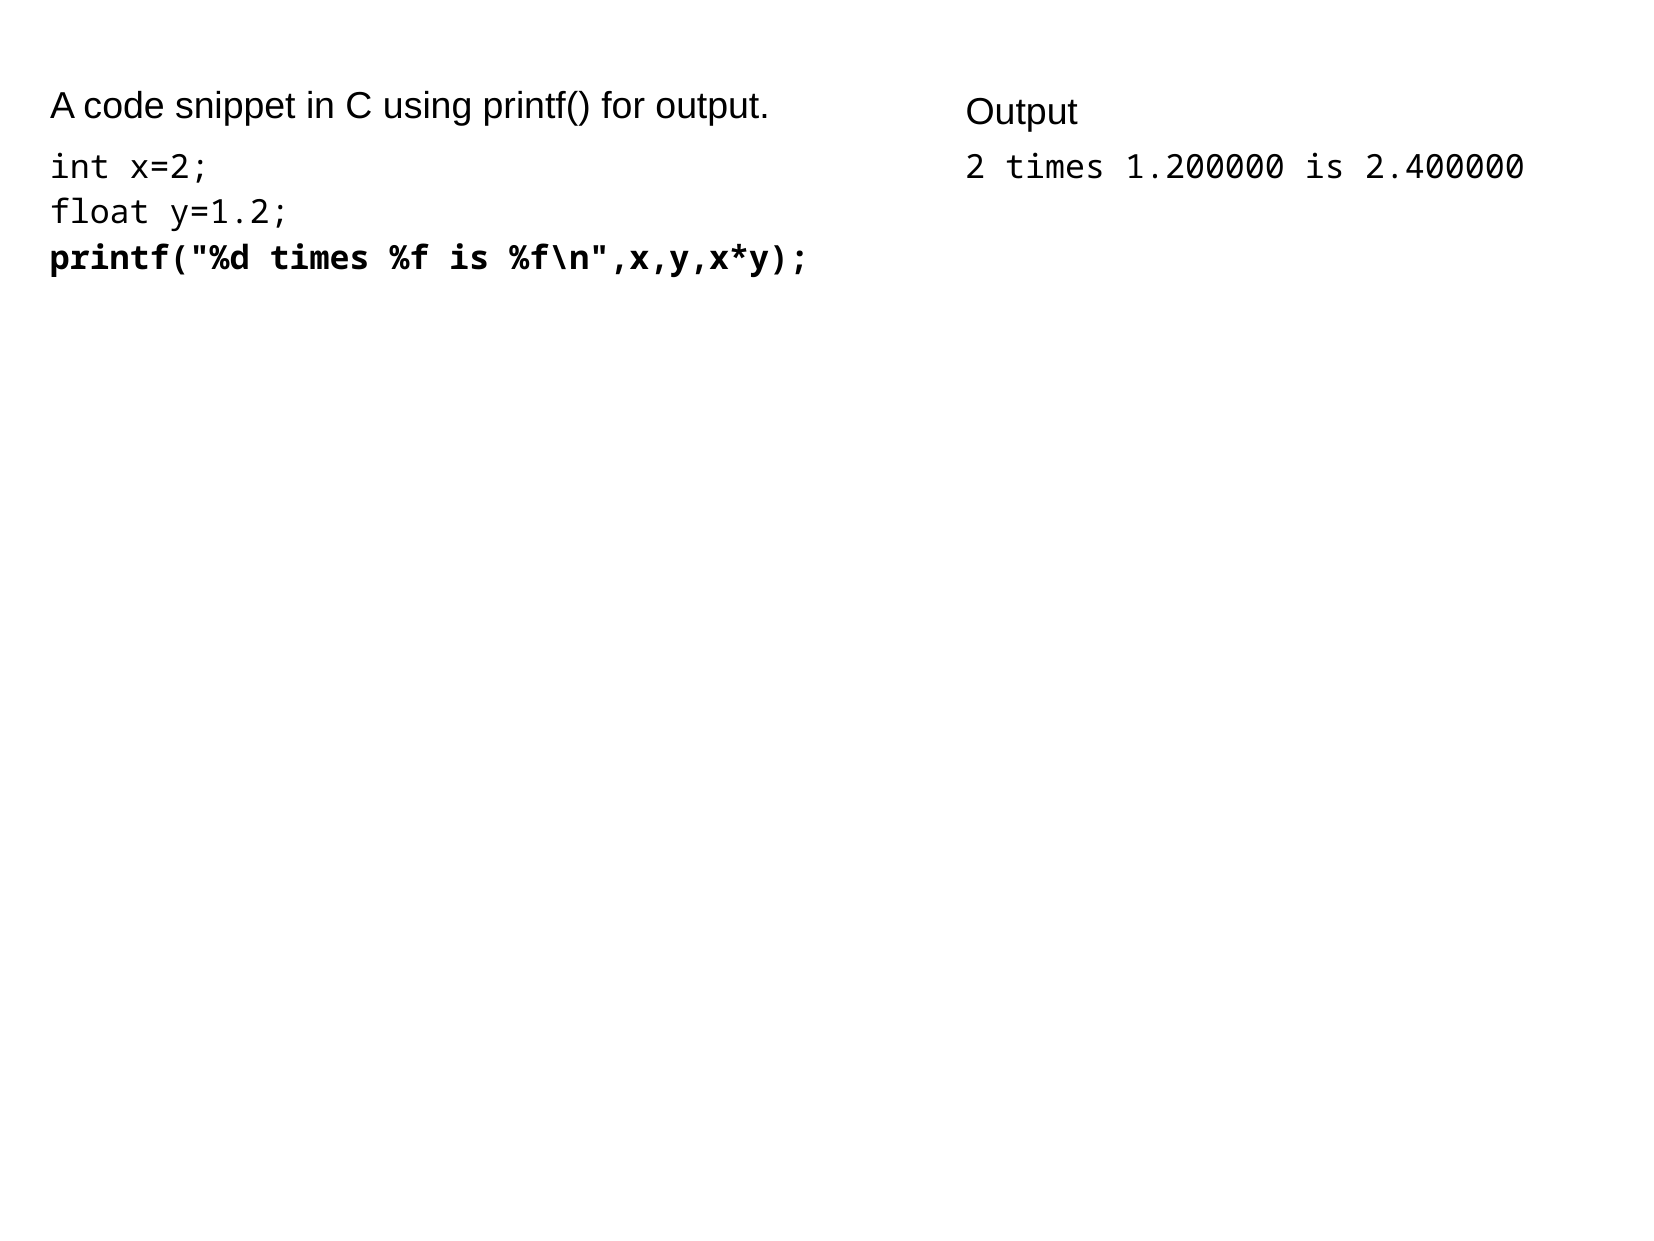

A code snippet in C using printf() for output.
Output
int x=2;
float y=1.2;
printf("%d times %f is %f\n",x,y,x*y);
2 times 1.200000 is 2.400000